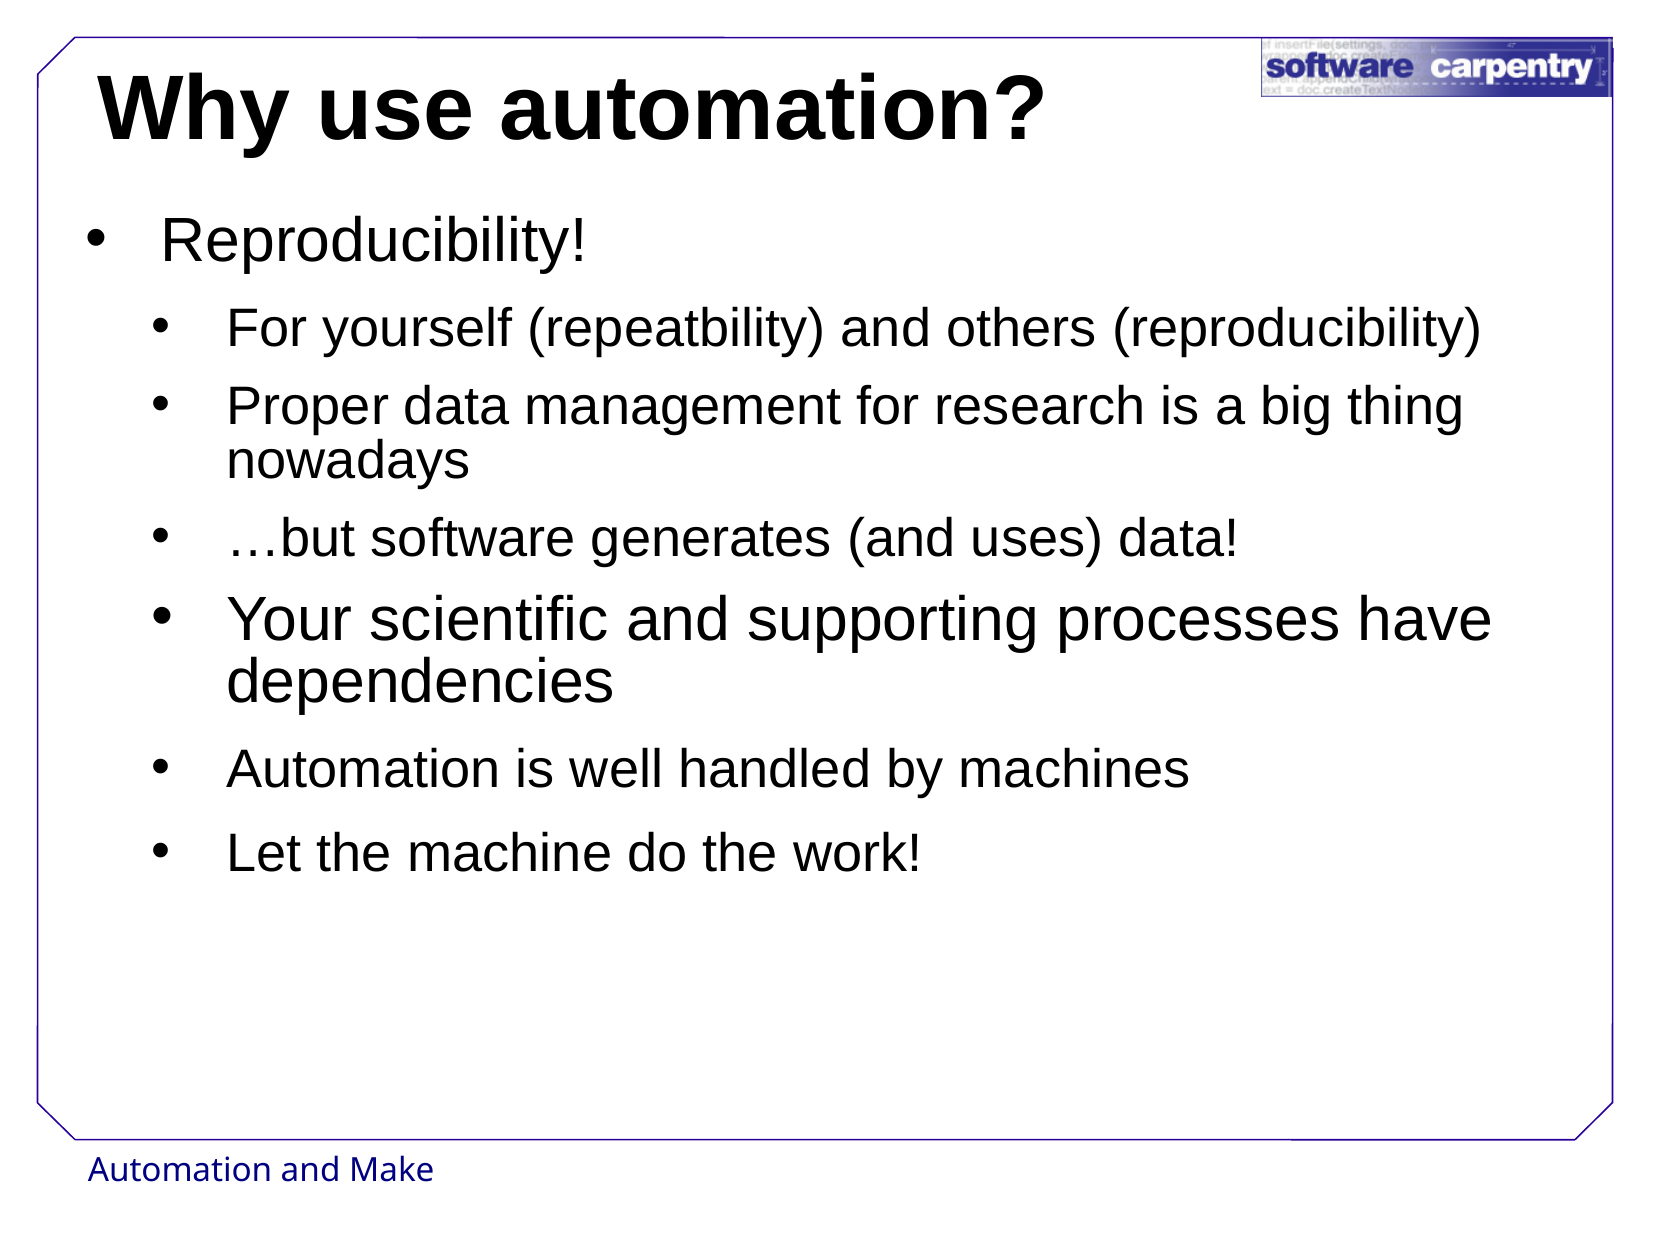

# Why use automation?
Reproducibility!
For yourself (repeatbility) and others (reproducibility)
Proper data management for research is a big thing nowadays
…but software generates (and uses) data!
Your scientific and supporting processes have dependencies
Automation is well handled by machines
Let the machine do the work!